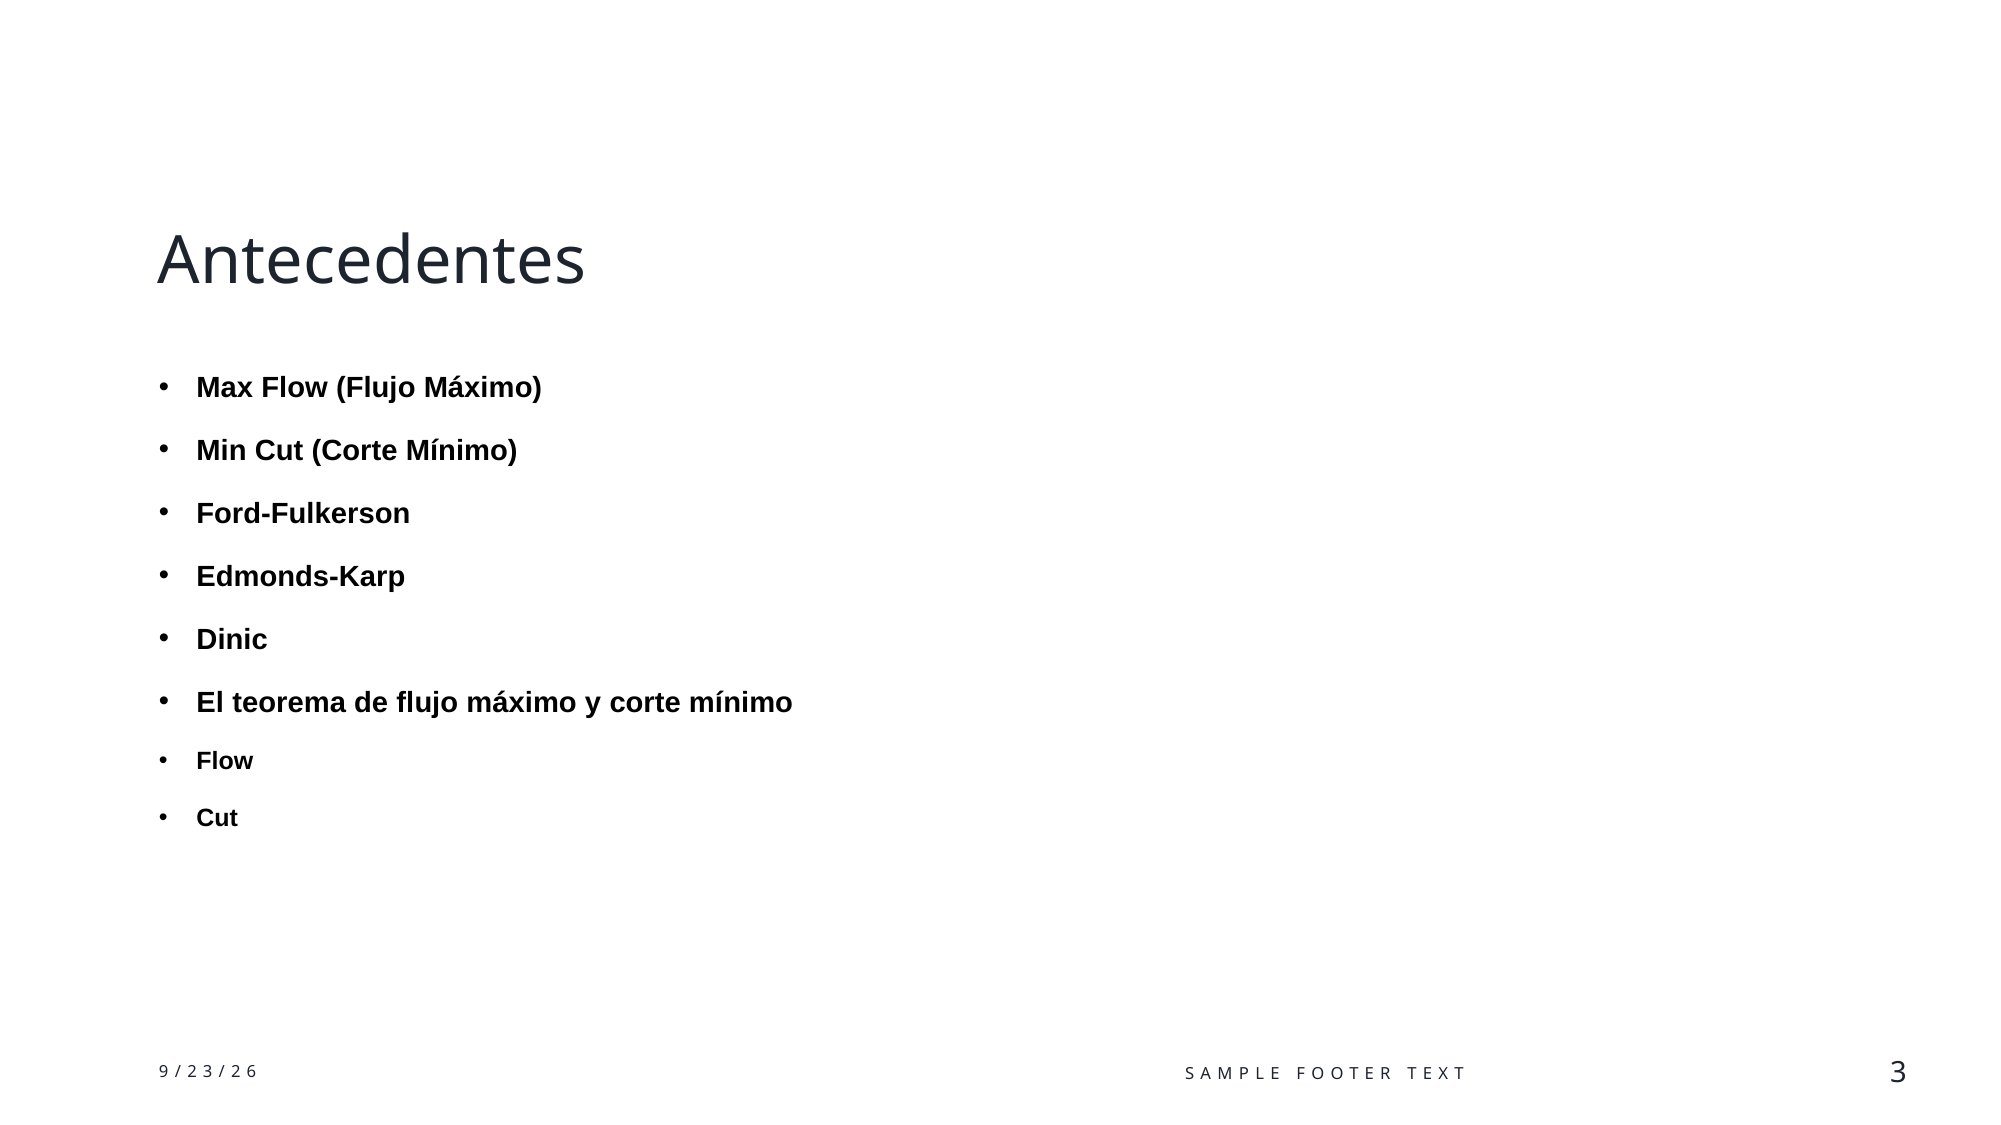

# Antecedentes
Max Flow (Flujo Máximo)
Min Cut (Corte Mínimo)
Ford-Fulkerson
Edmonds-Karp
Dinic
El teorema de flujo máximo y corte mínimo
Flow
Cut
Sample Footer Text
3